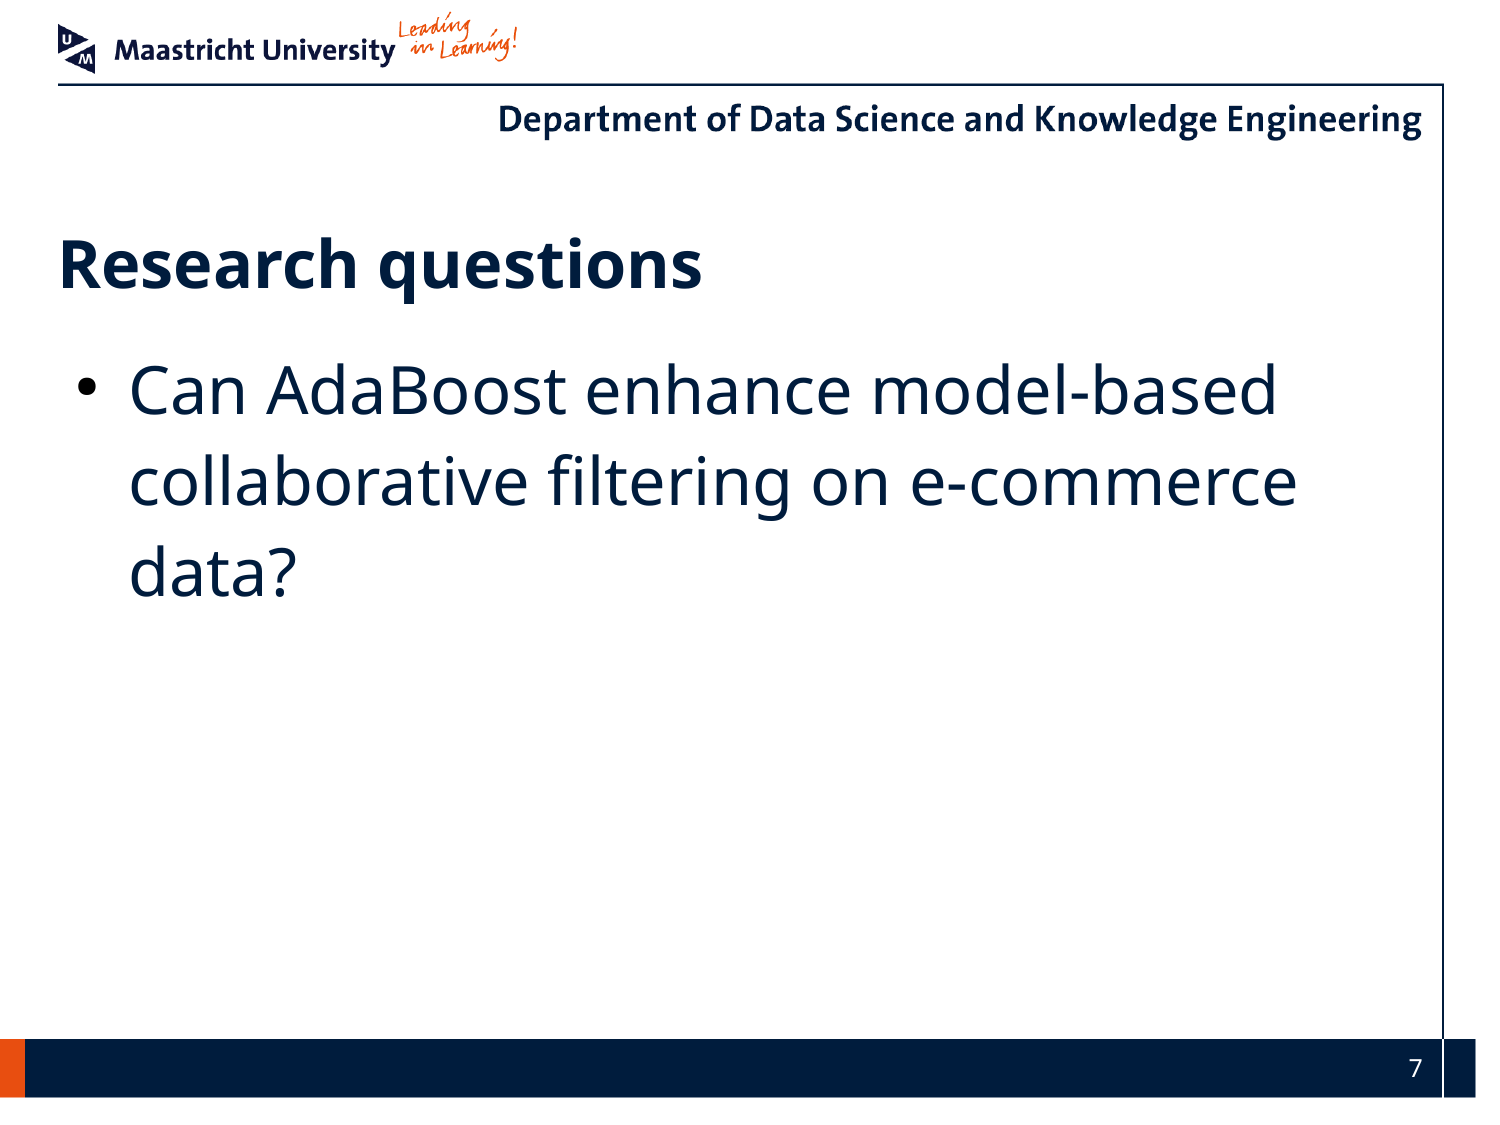

# Research questions
Can AdaBoost enhance model-based collaborative filtering on e-commerce data?